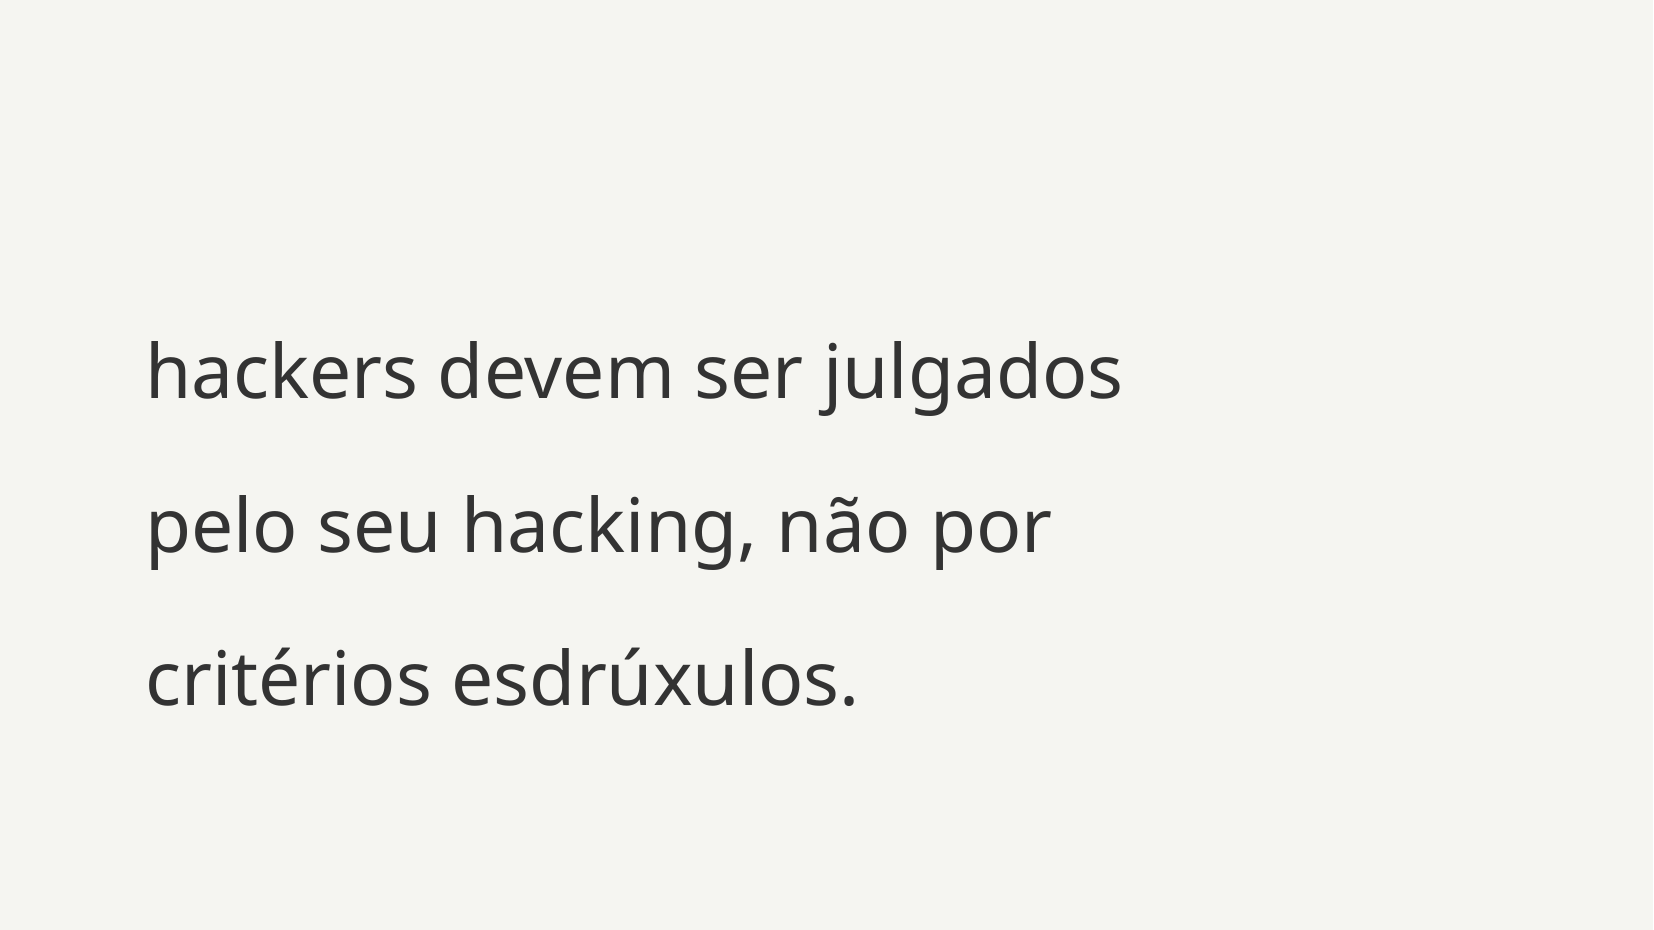

hackers devem ser julgados pelo seu hacking, não por critérios esdrúxulos.